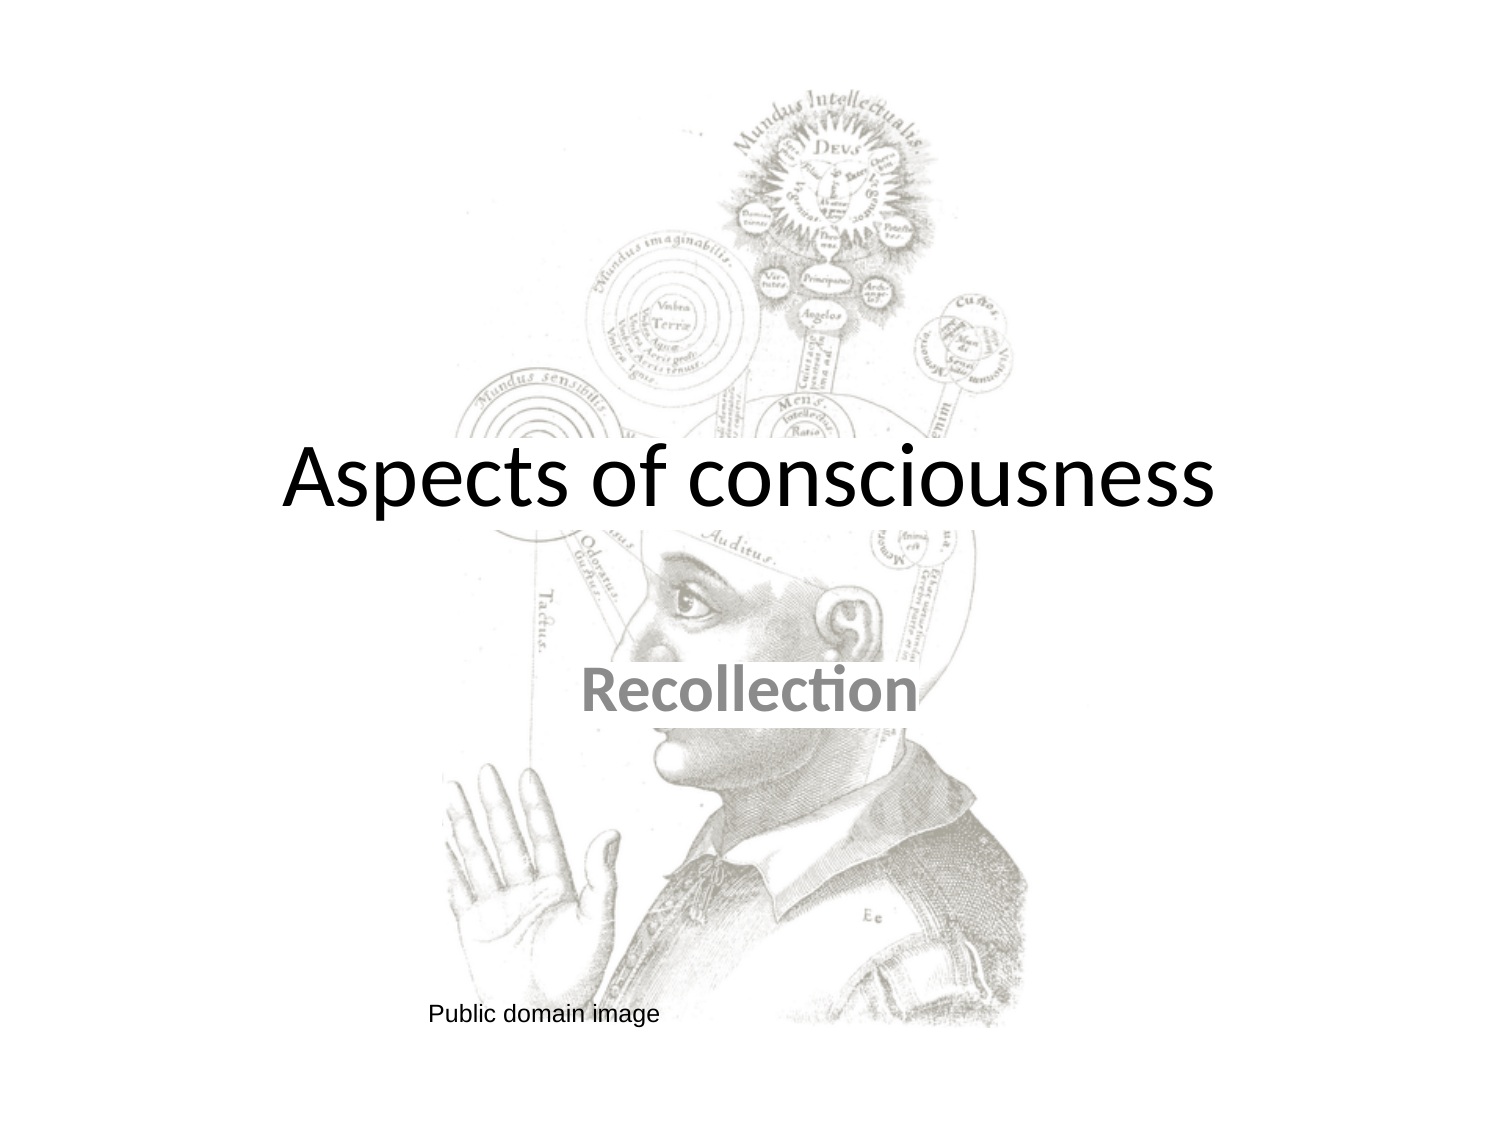

# Aspects of consciousness
Recollection
Public domain image